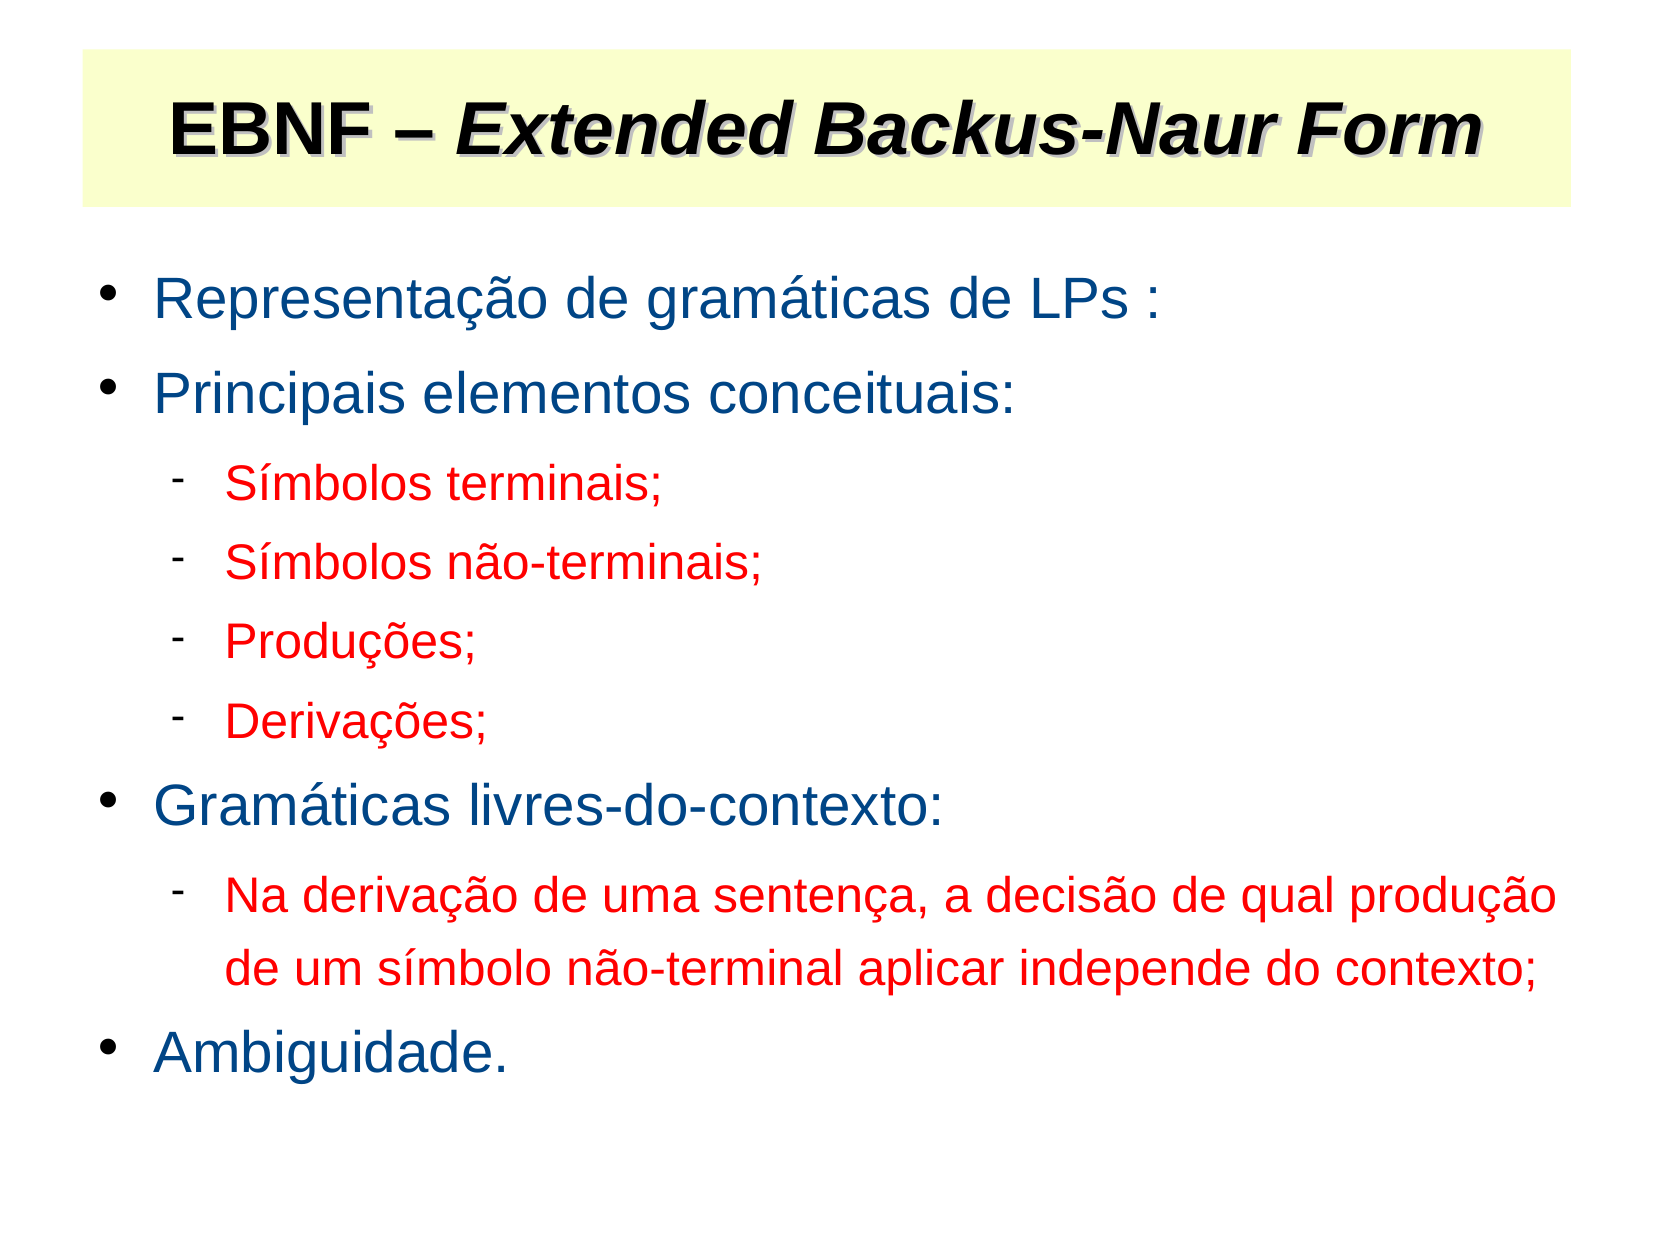

# EBNF – Extended Backus-Naur Form
Representação de gramáticas de LPs :
Principais elementos conceituais:
Símbolos terminais;
Símbolos não-terminais;
Produções;
Derivações;
Gramáticas livres-do-contexto:
Na derivação de uma sentença, a decisão de qual produção de um símbolo não-terminal aplicar independe do contexto;
Ambiguidade.